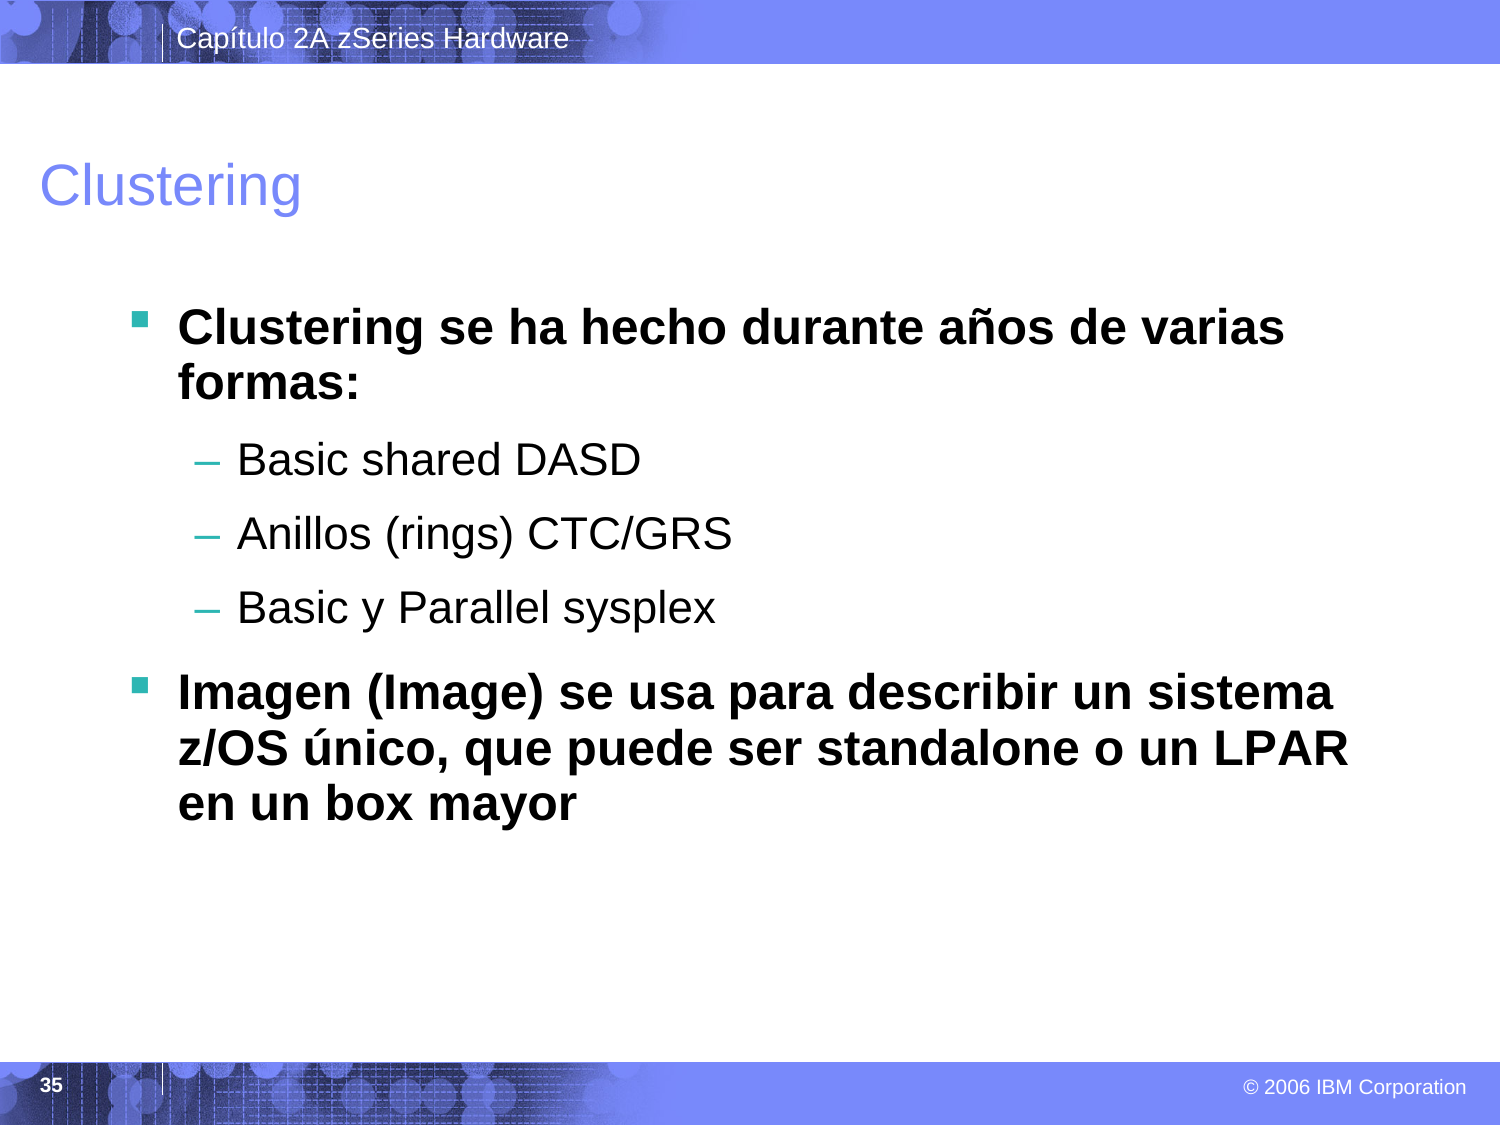

# Clustering
Clustering se ha hecho durante años de varias formas:
Basic shared DASD
Anillos (rings) CTC/GRS
Basic y Parallel sysplex
Imagen (Image) se usa para describir un sistema z/OS único, que puede ser standalone o un LPAR en un box mayor
35